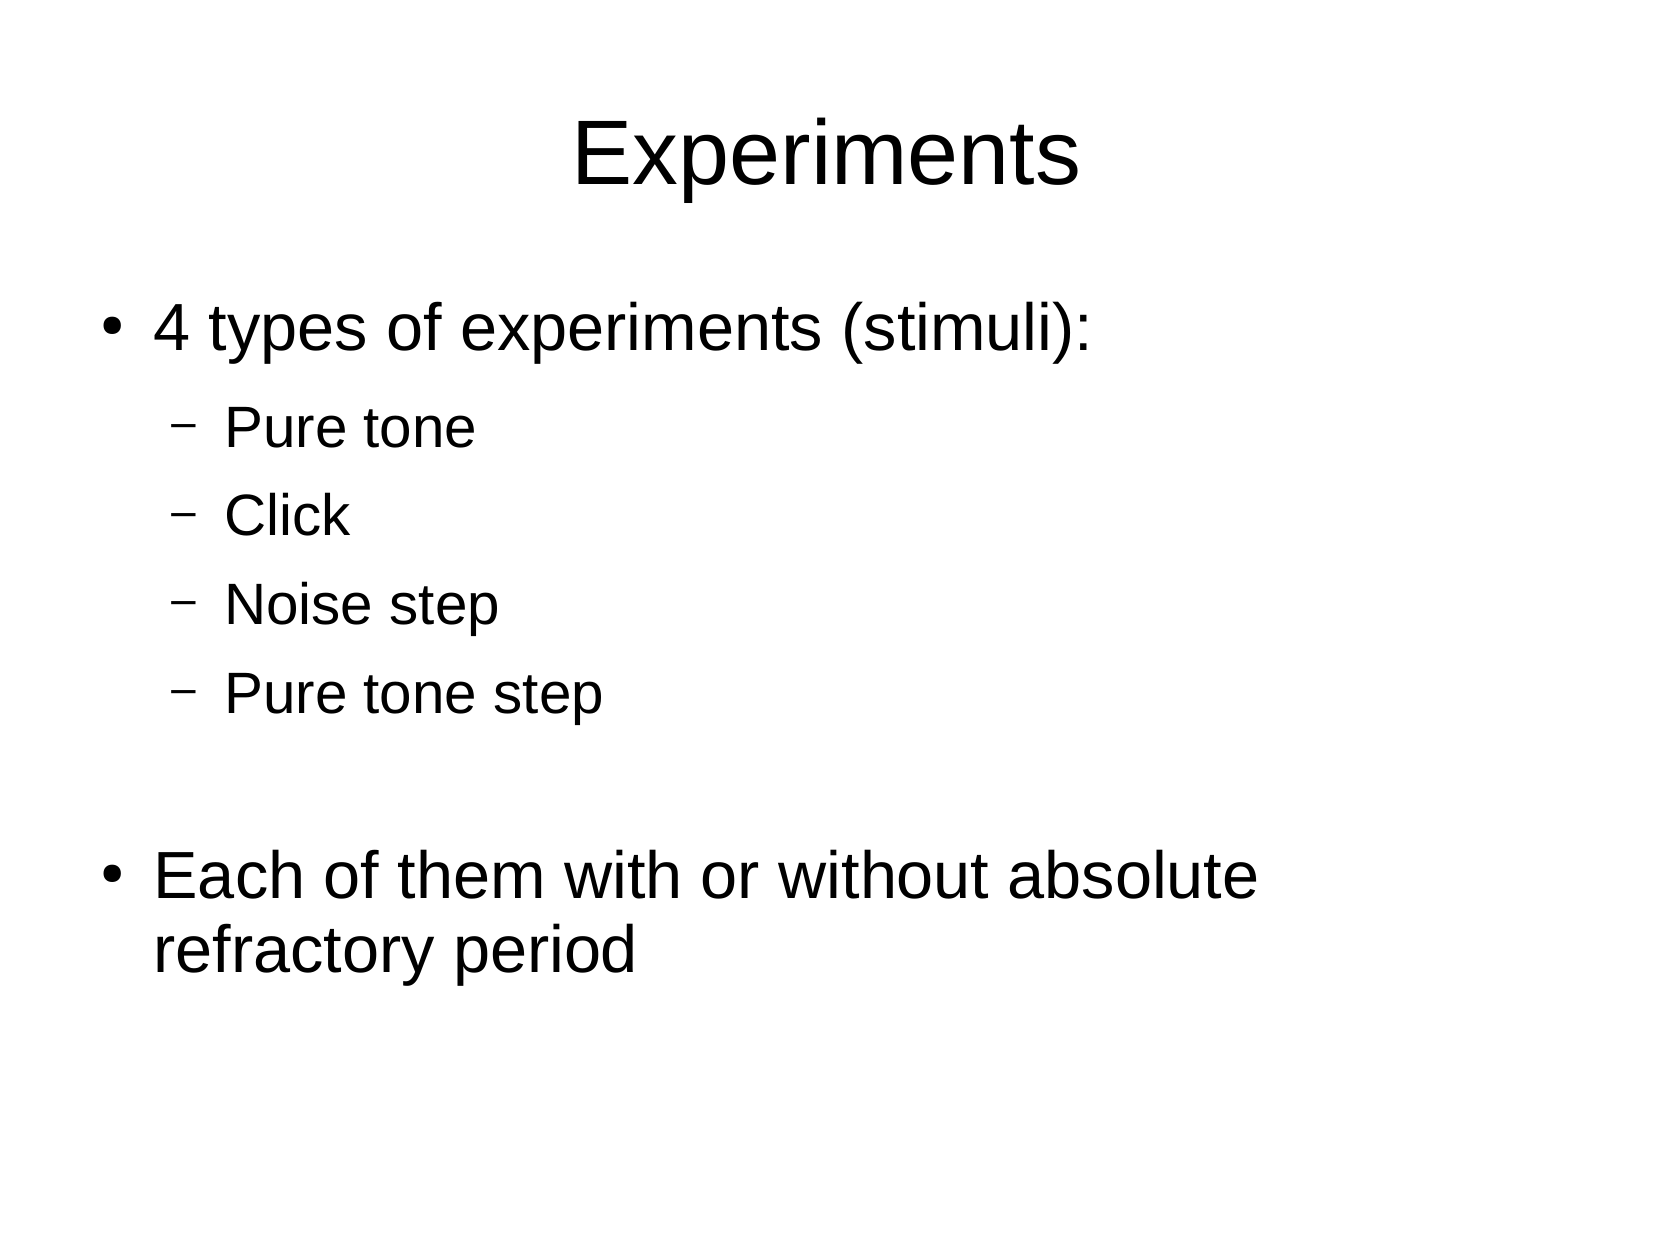

# Experiments
4 types of experiments (stimuli):
Pure tone
Click
Noise step
Pure tone step
Each of them with or without absolute refractory period